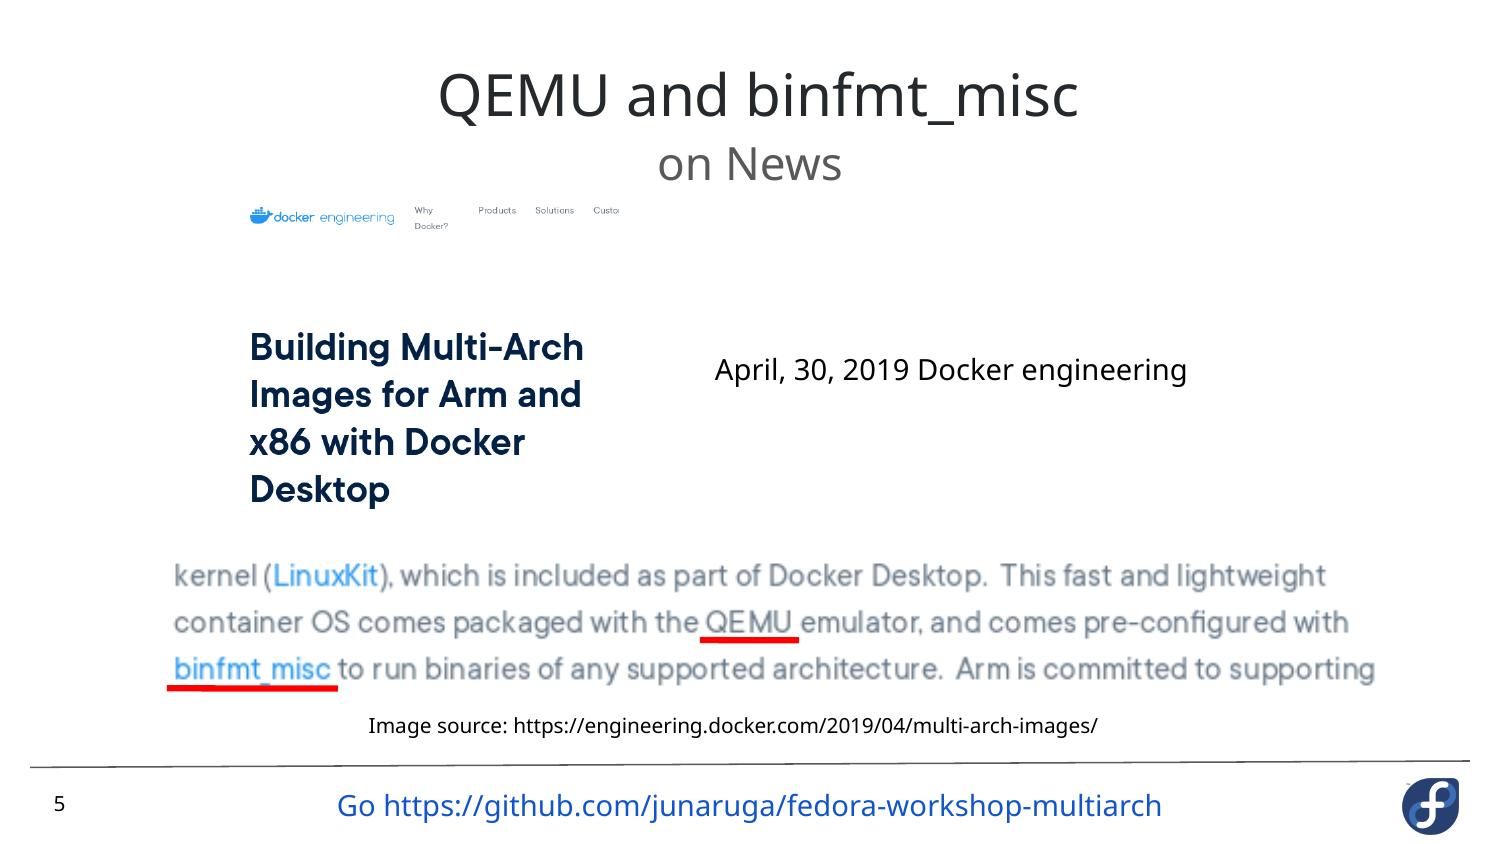

# QEMU and binfmt_misc
on News
April, 30, 2019 Docker engineering
Image source: https://engineering.docker.com/2019/04/multi-arch-images/
Go https://github.com/junaruga/fedora-workshop-multiarch